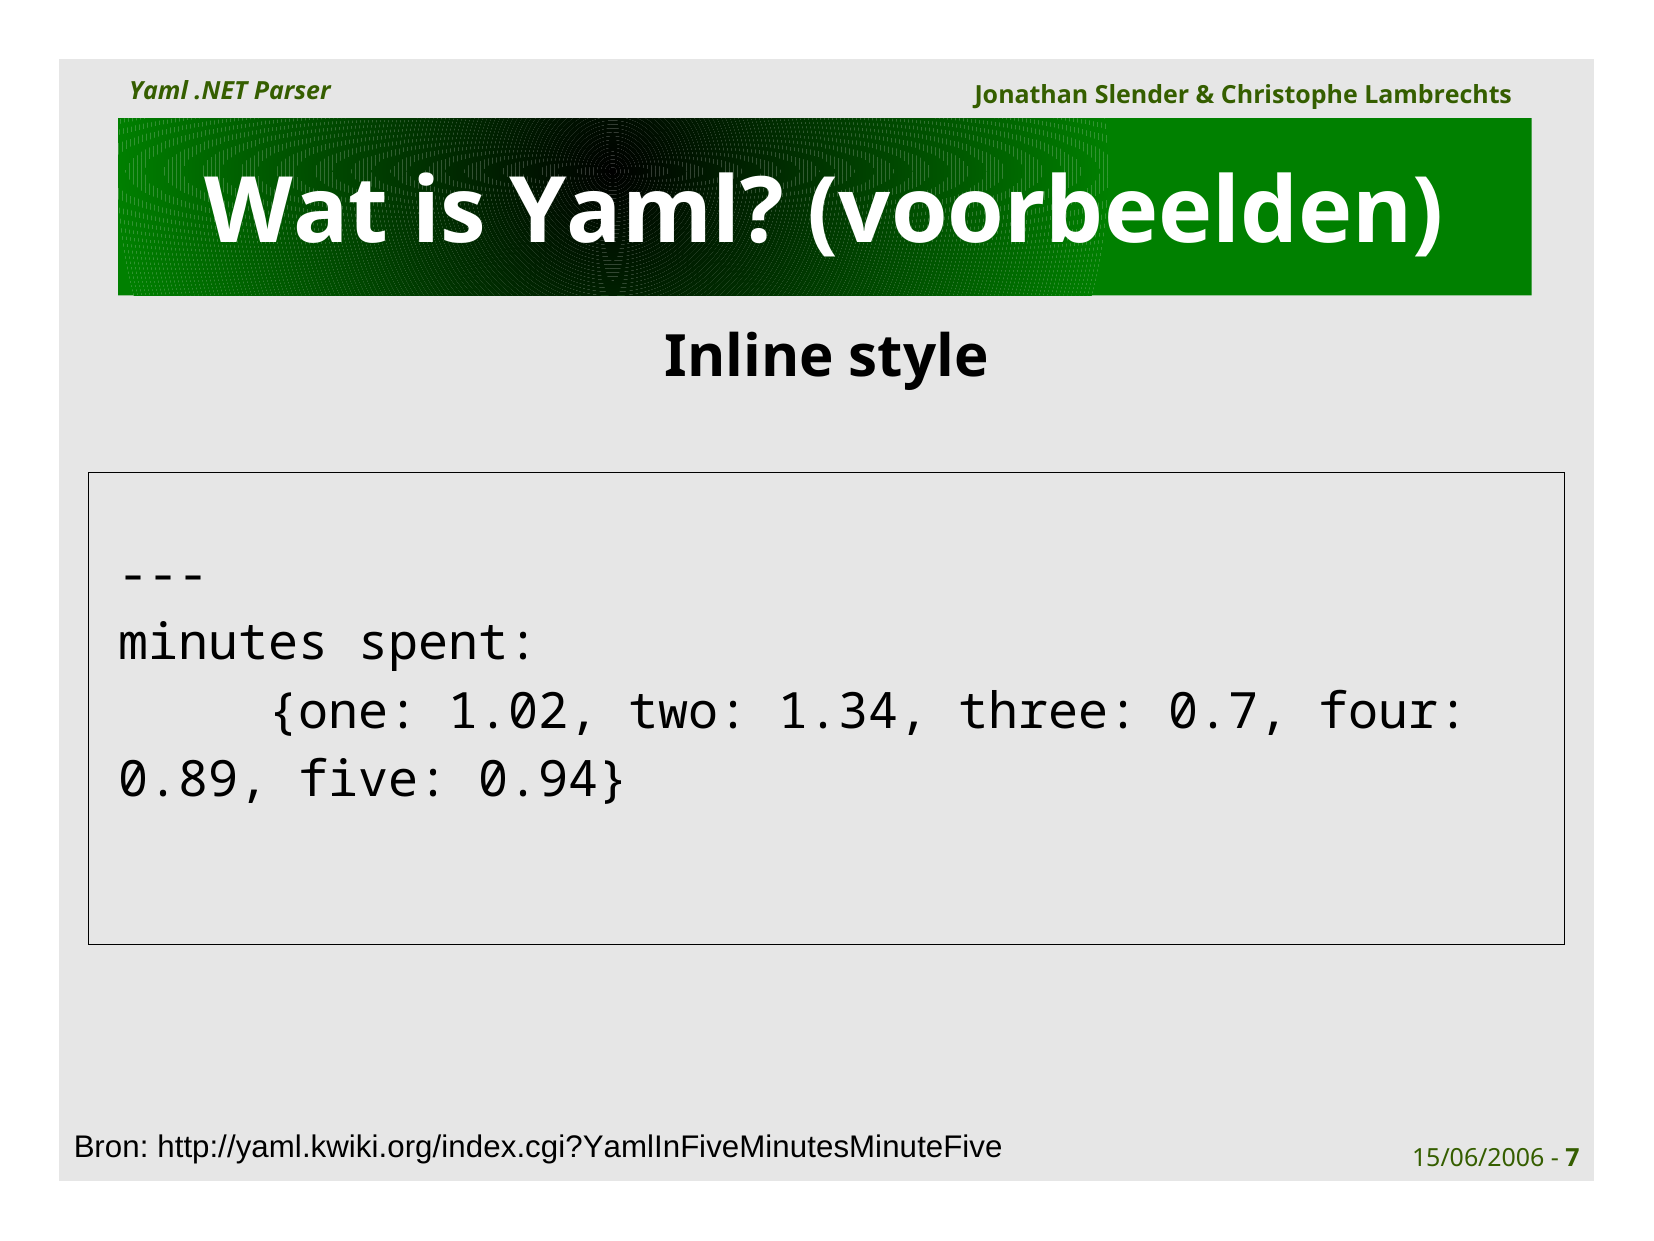

# Wat is Yaml? (voorbeelden)
Inline style
---
minutes spent:
 {one: 1.02, two: 1.34, three: 0.7, four: 0.89, five: 0.94}
Bron: http://yaml.kwiki.org/index.cgi?YamlInFiveMinutesMinuteFive